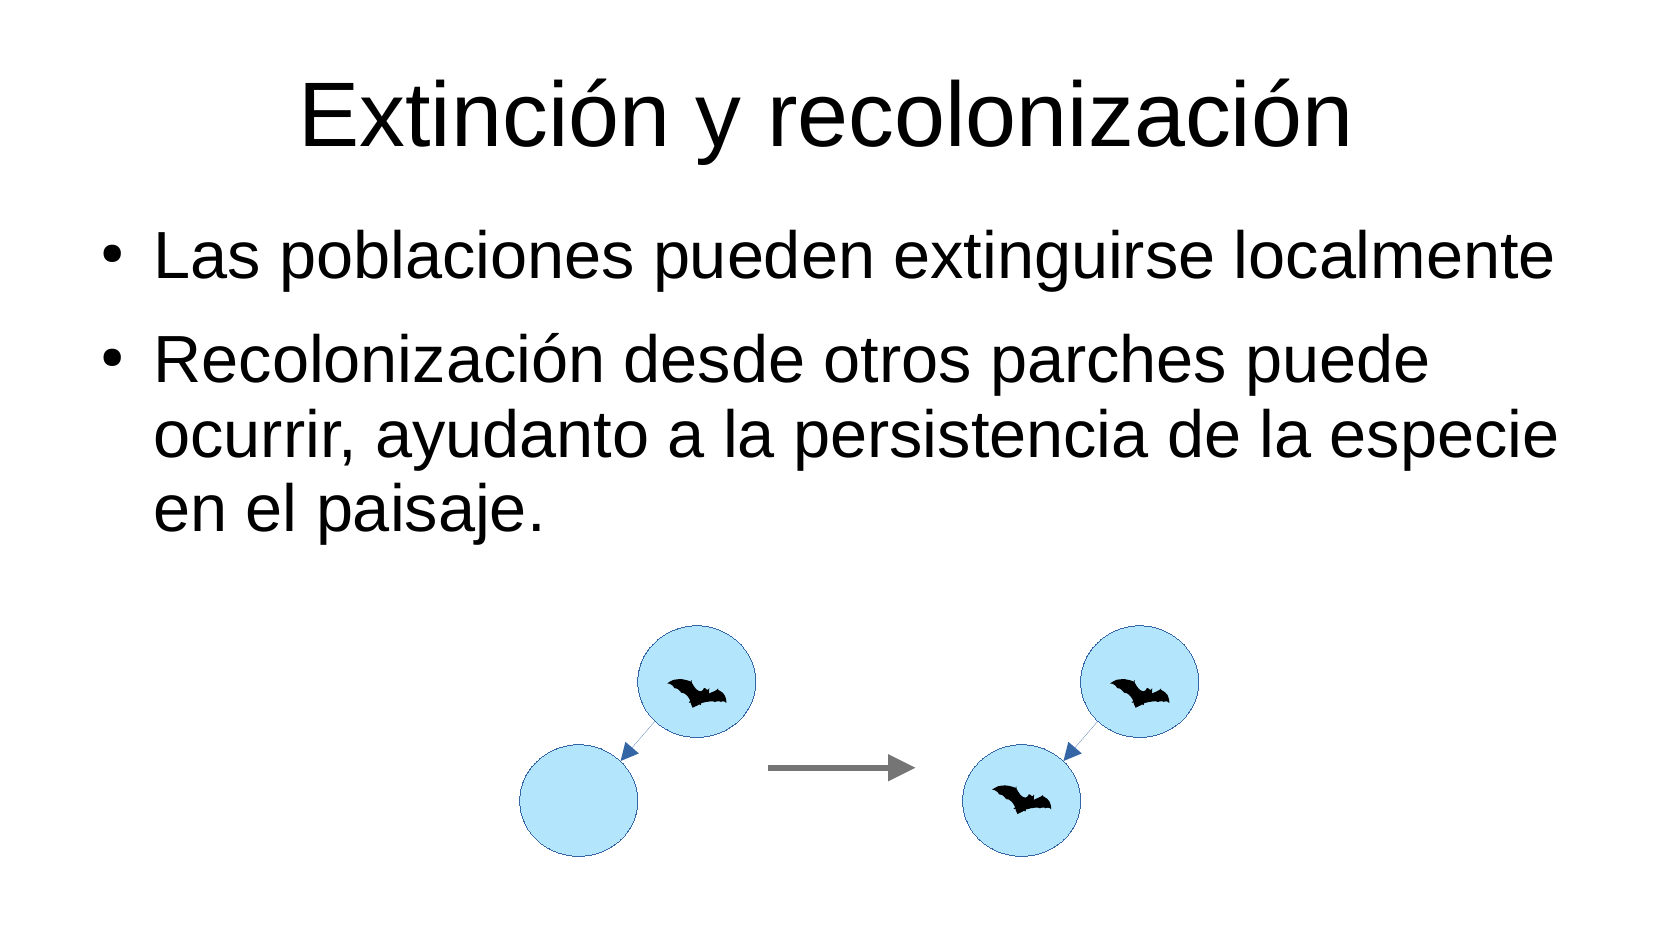

# Extinción y recolonización
Las poblaciones pueden extinguirse localmente
Recolonización desde otros parches puede ocurrir, ayudanto a la persistencia de la especie en el paisaje.